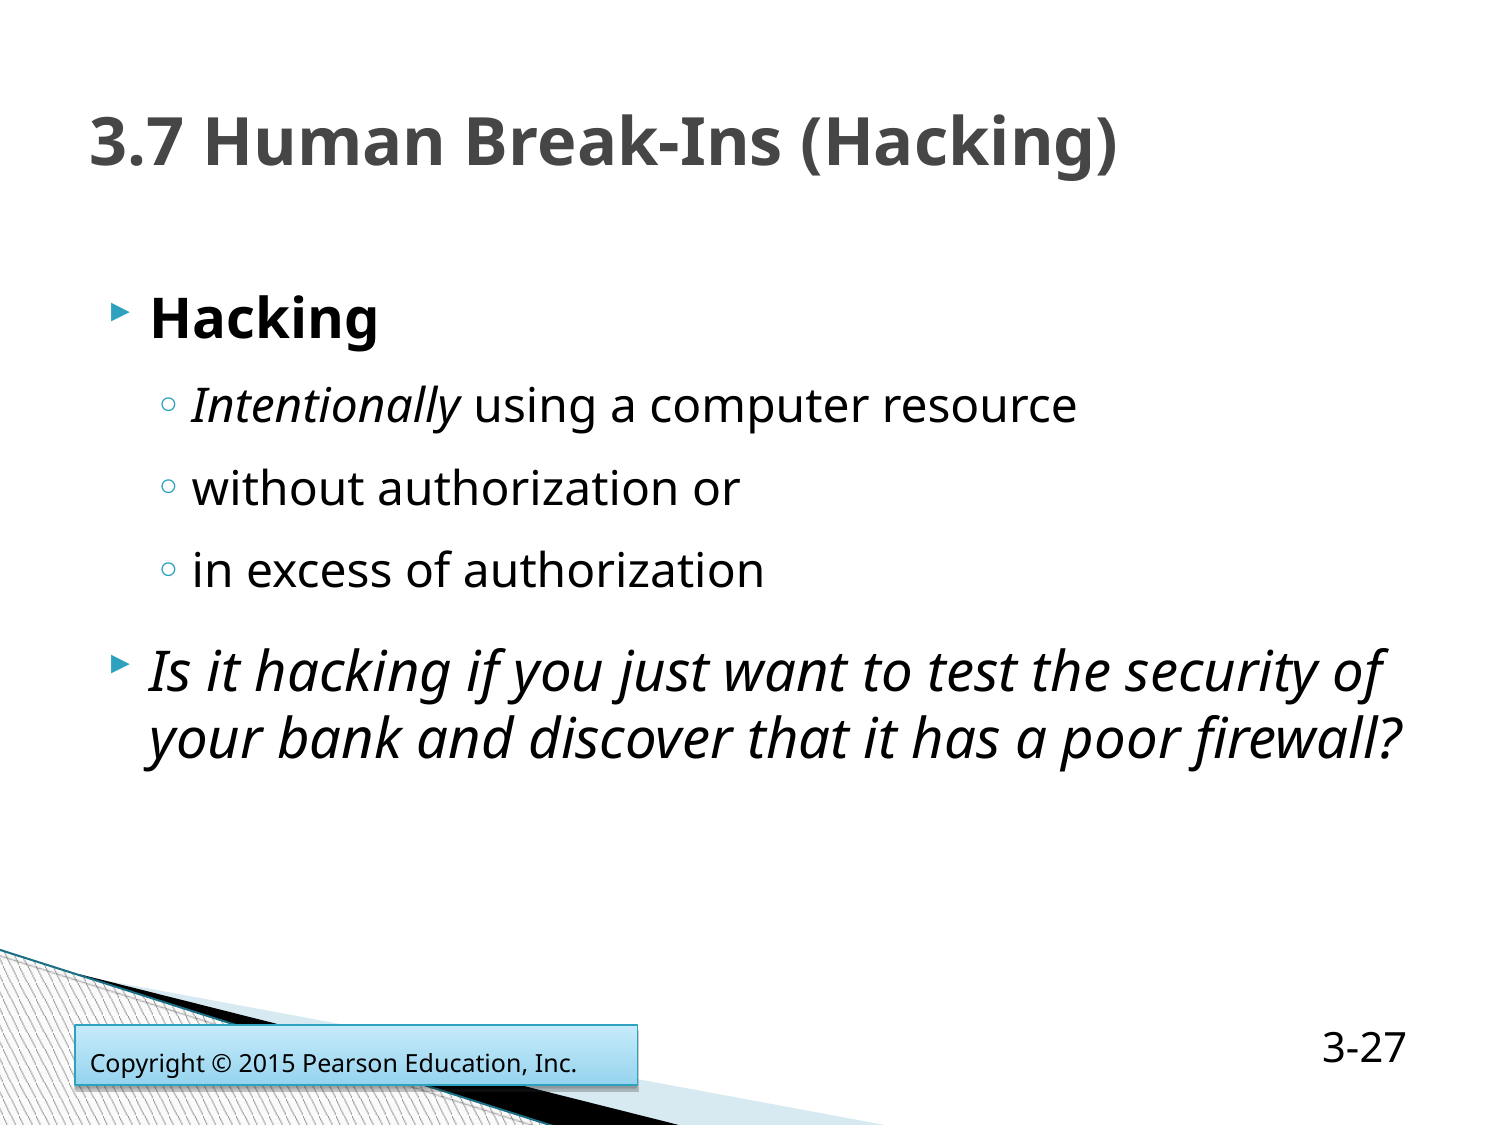

3.7 Human Break-Ins (Hacking)
# Hacking
Intentionally using a computer resource
without authorization or
in excess of authorization
Is it hacking if you just want to test the security of your bank and discover that it has a poor firewall?
Copyright © 2015 Pearson Education, Inc.